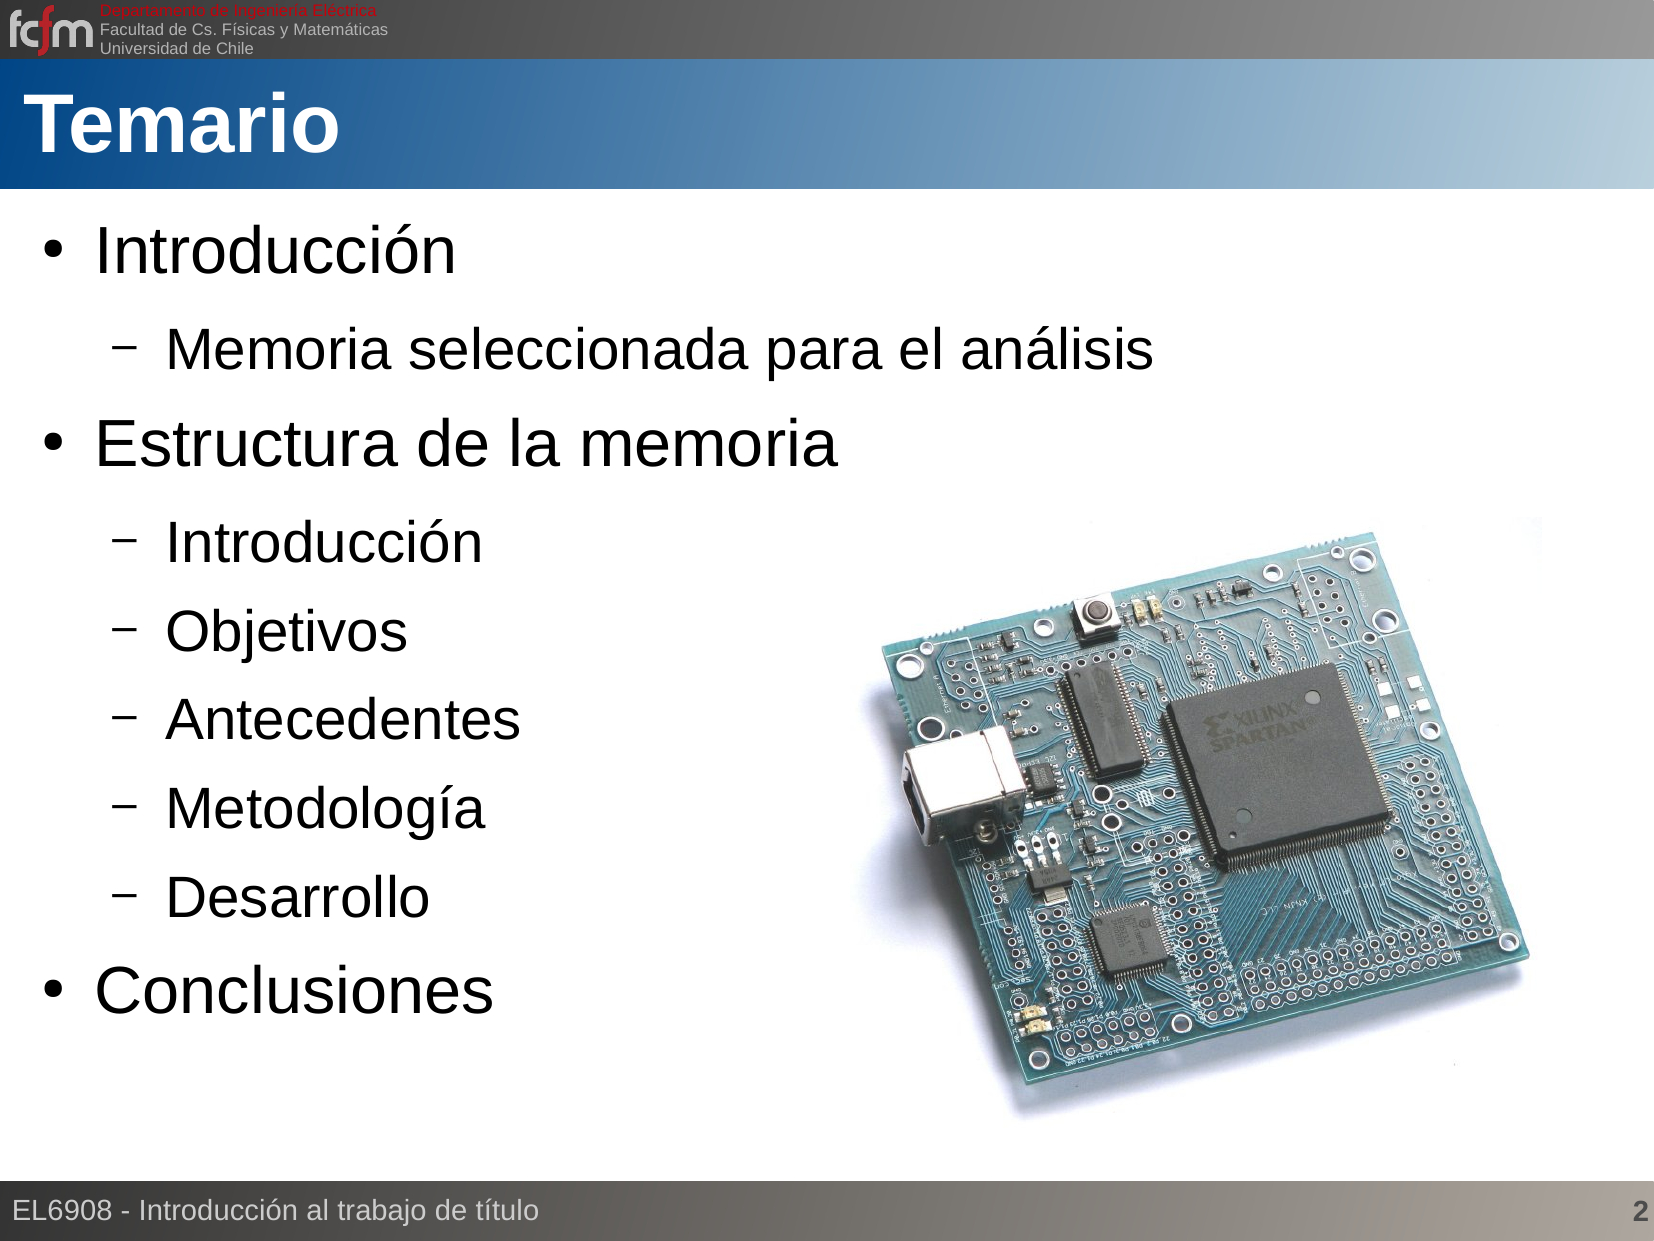

# Temario
Introducción
Memoria seleccionada para el análisis
Estructura de la memoria
Introducción
Objetivos
Antecedentes
Metodología
Desarrollo
Conclusiones
EL6908 - Introducción al trabajo de título
2